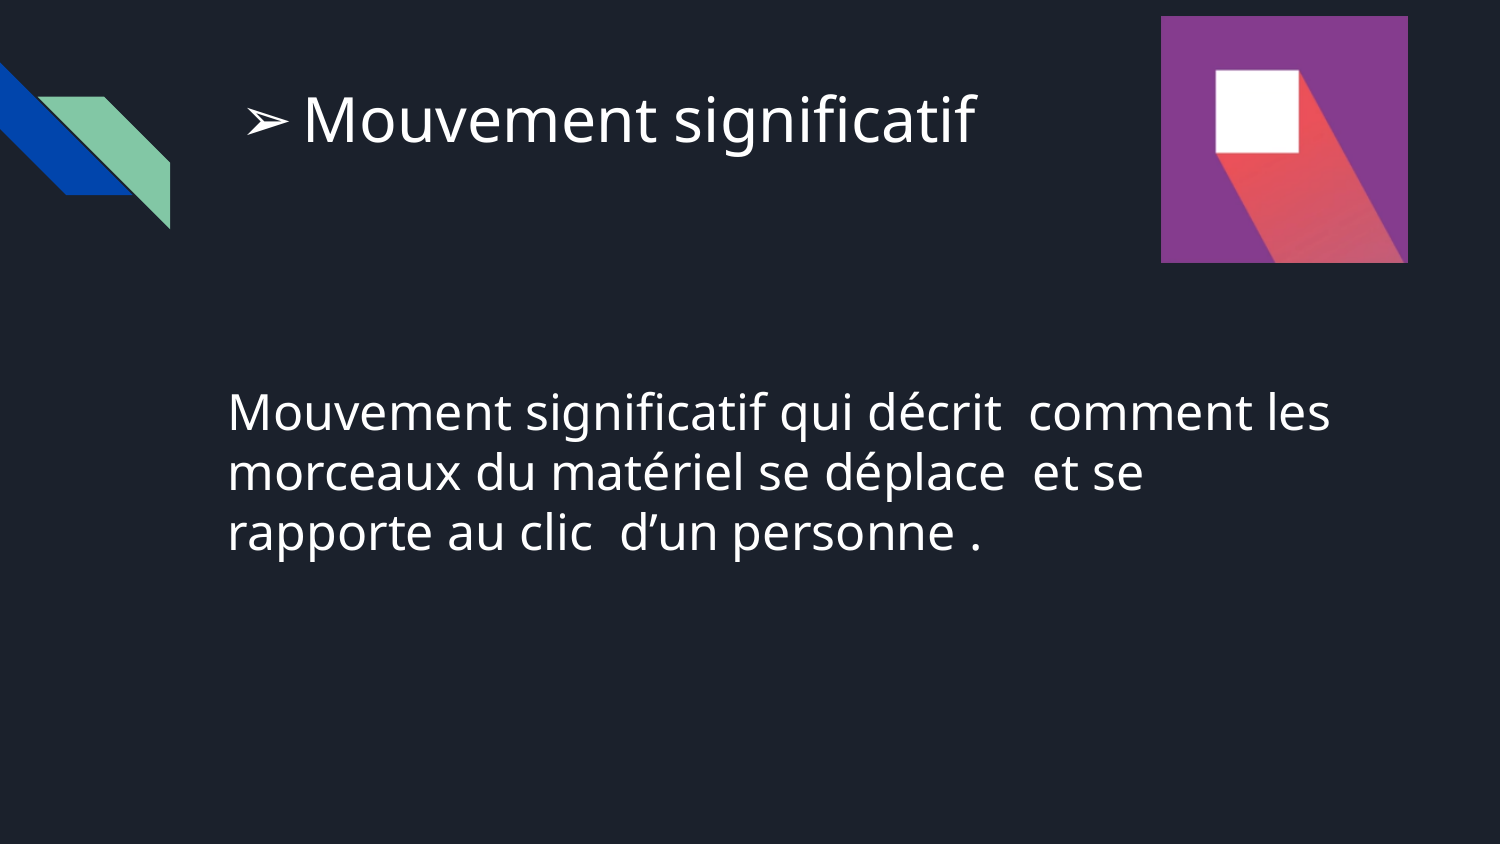

# Mouvement significatif
Mouvement significatif qui décrit comment les morceaux du matériel se déplace et se rapporte au clic d’un personne .